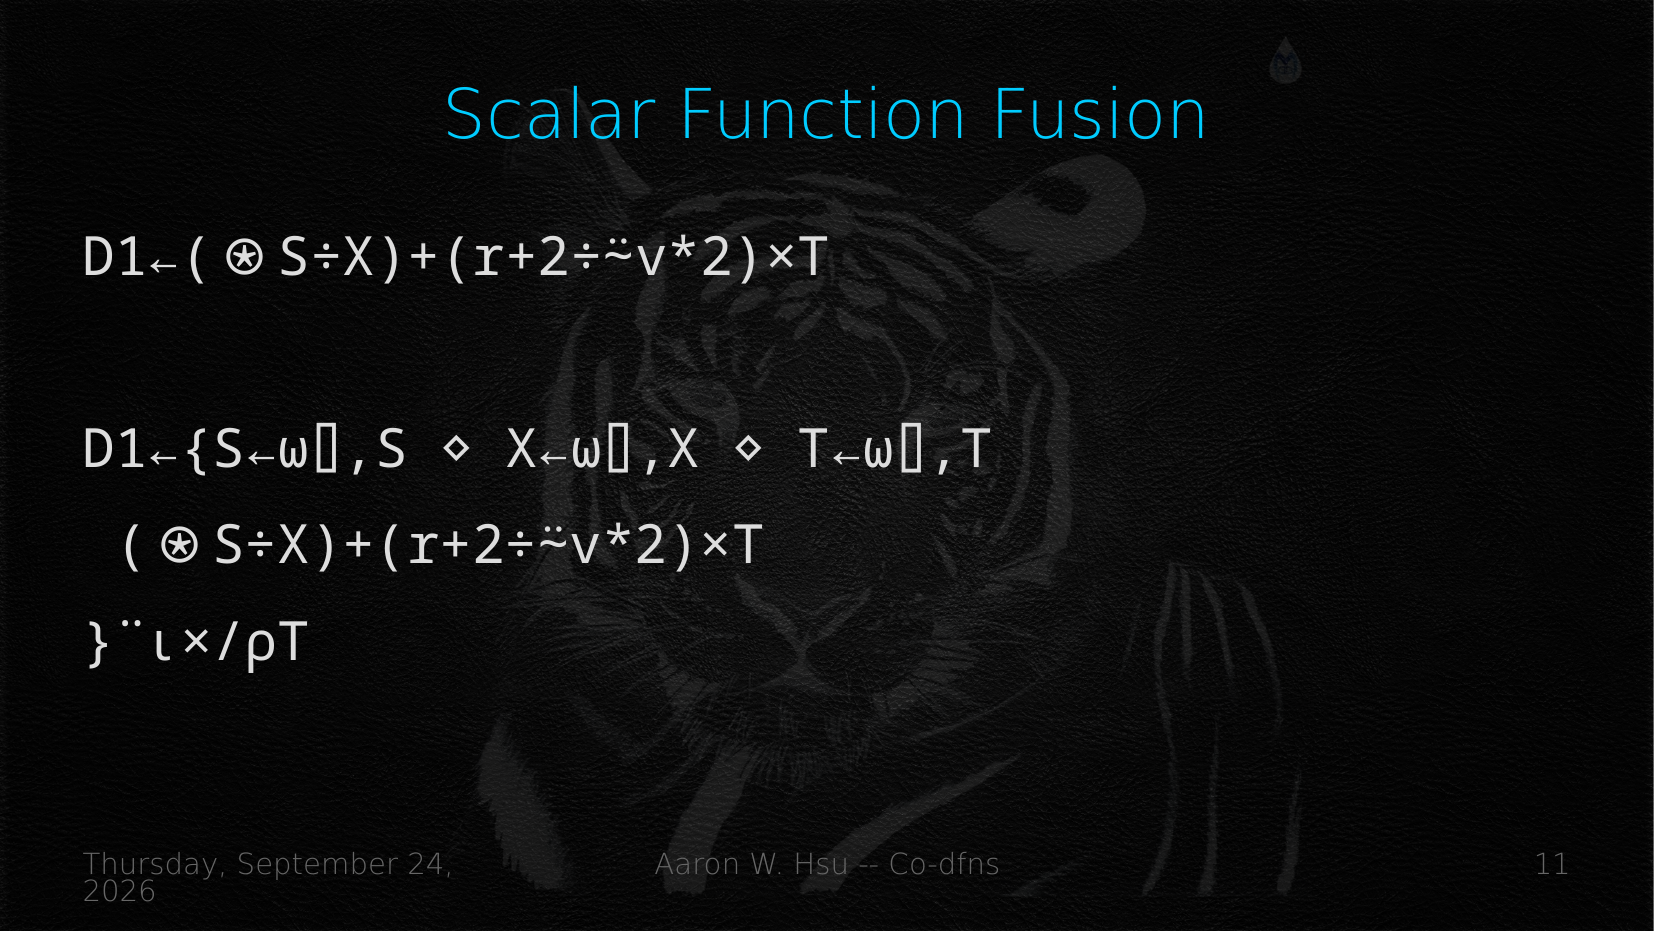

# Scalar Function Fusion
D1←(⍟S÷X)+(r+2÷⍨v*2)×T
D1←{S←⍵⌷,S ⋄ X←⍵⌷,X ⋄ T←⍵⌷,T
 (⍟S÷X)+(r+2÷⍨v*2)×T
}¨⍳×/⍴T
Aaron W. Hsu -- Co-dfns
11